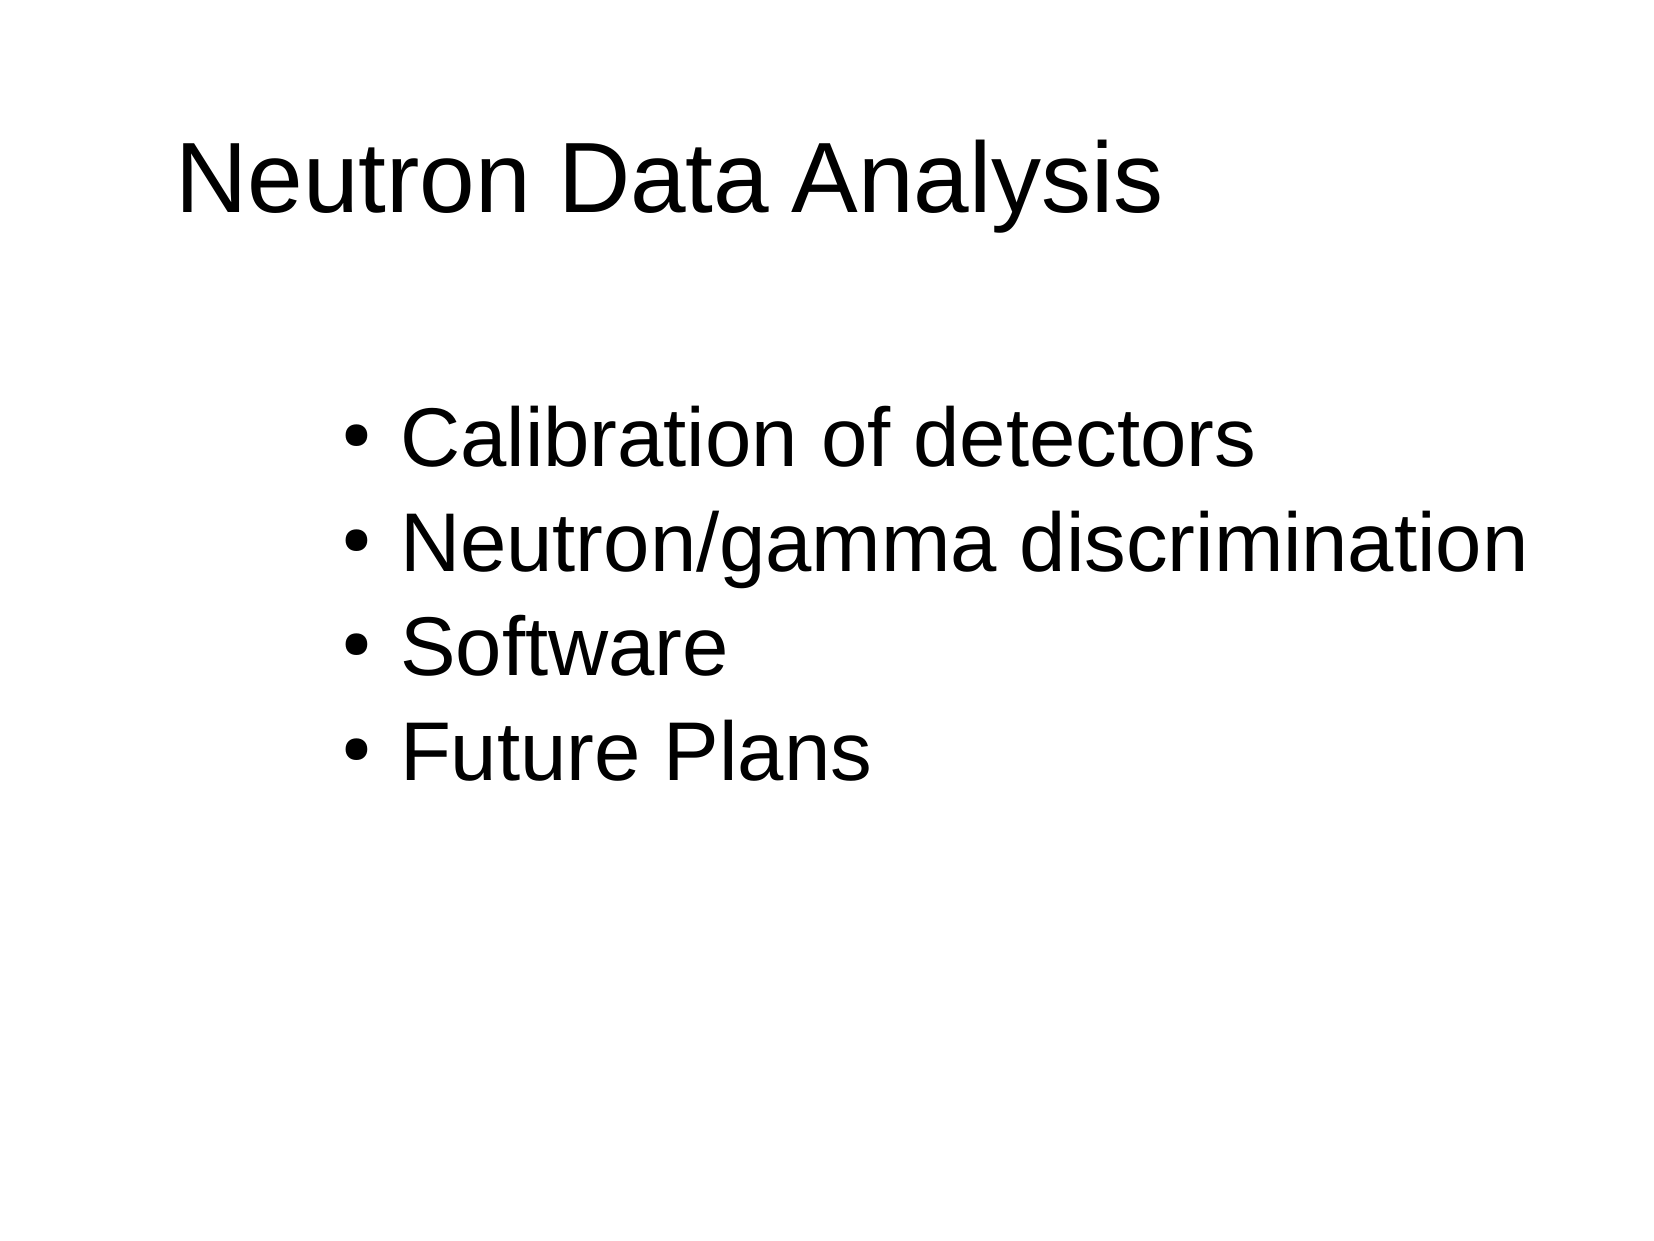

Neutron Data Analysis
# Calibration of detectors
 Neutron/gamma discrimination
 Software
 Future Plans